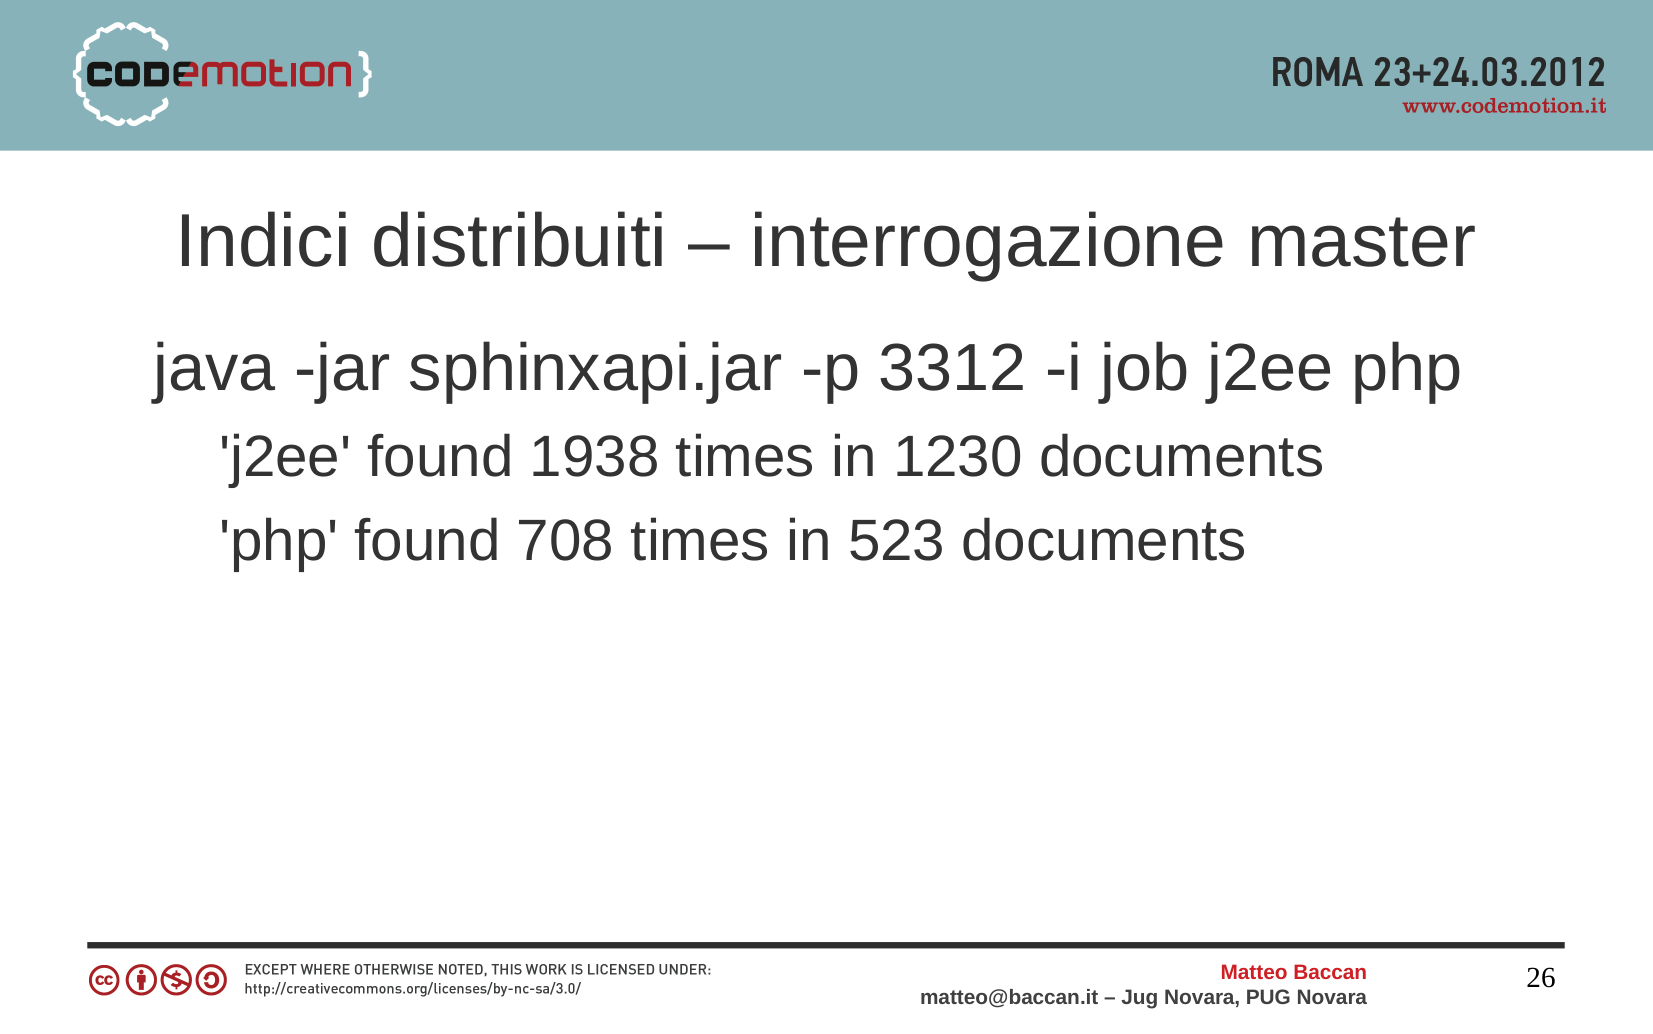

# Indici distribuiti – interrogazione master
java -jar sphinxapi.jar -p 3312 -i job j2ee php
'j2ee' found 1938 times in 1230 documents
'php' found 708 times in 523 documents
26